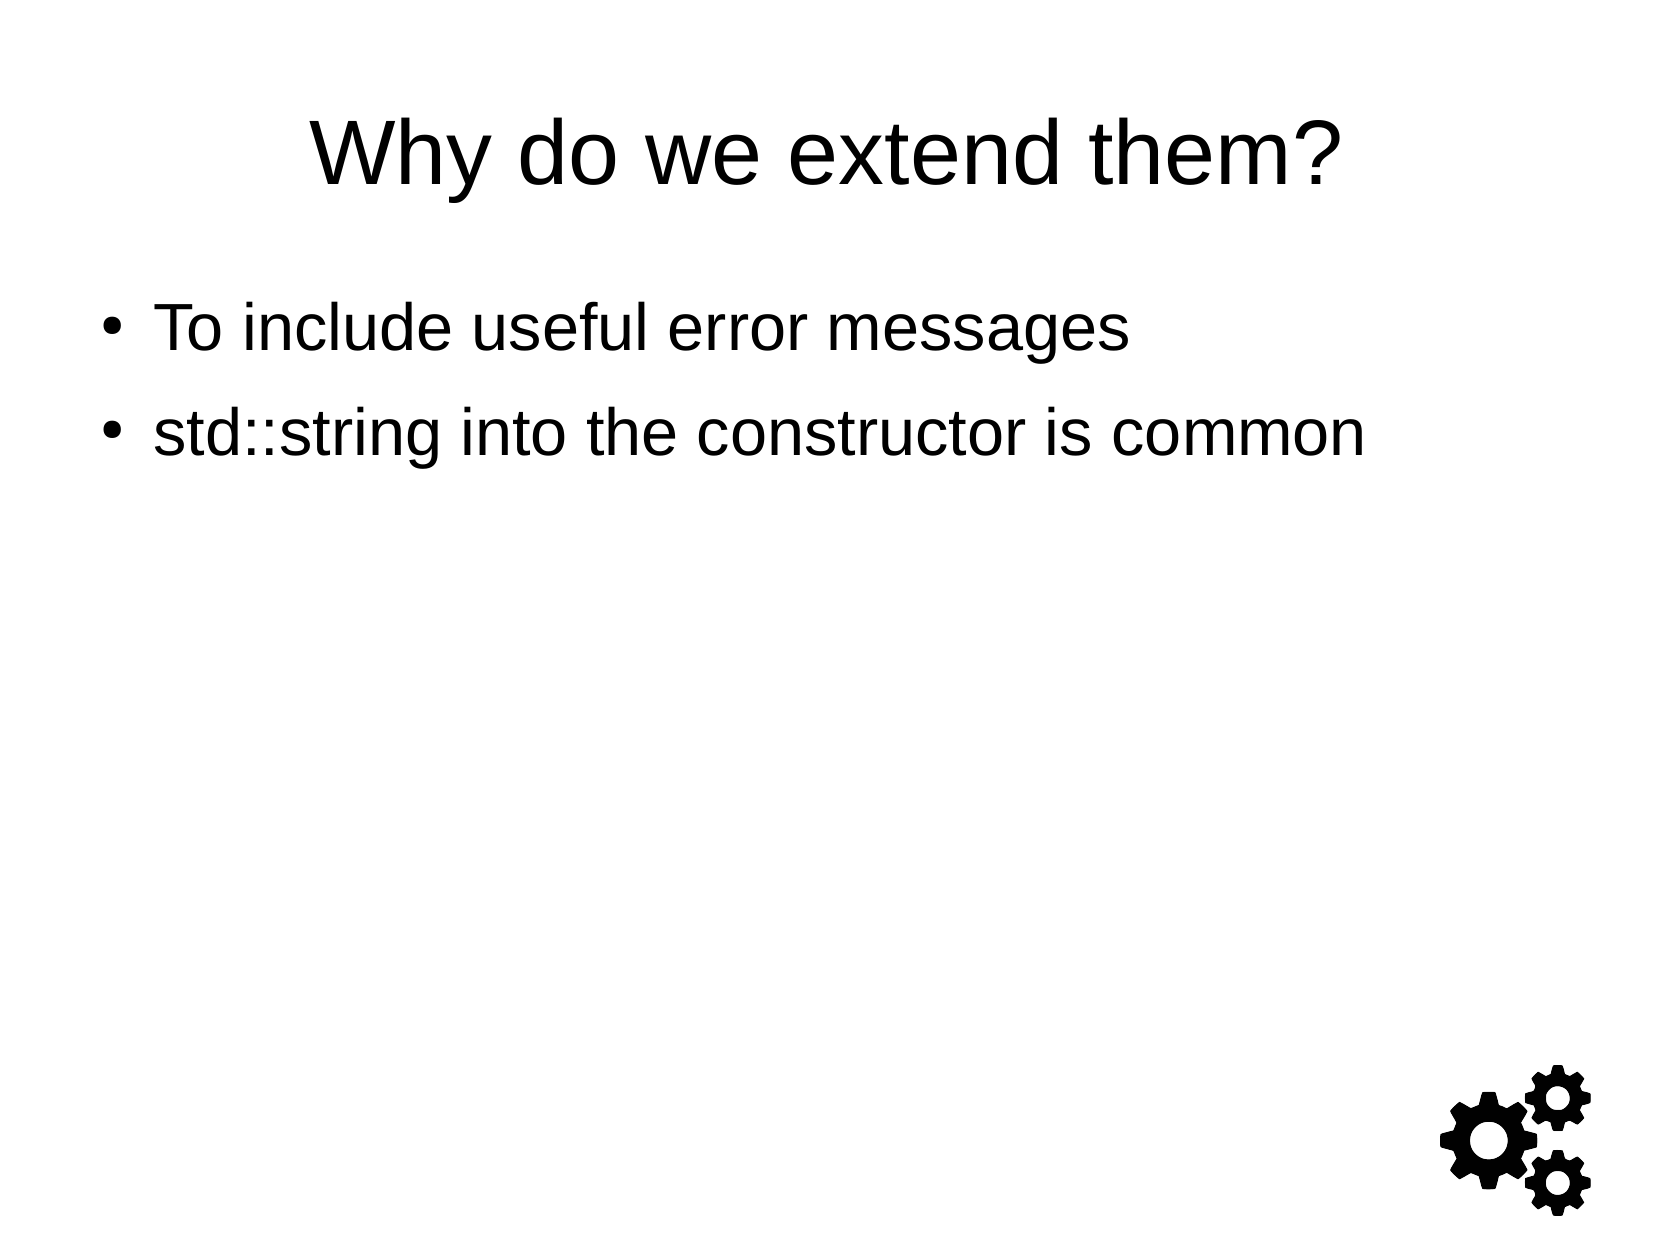

# Why do we extend them?
To include useful error messages
std::string into the constructor is common